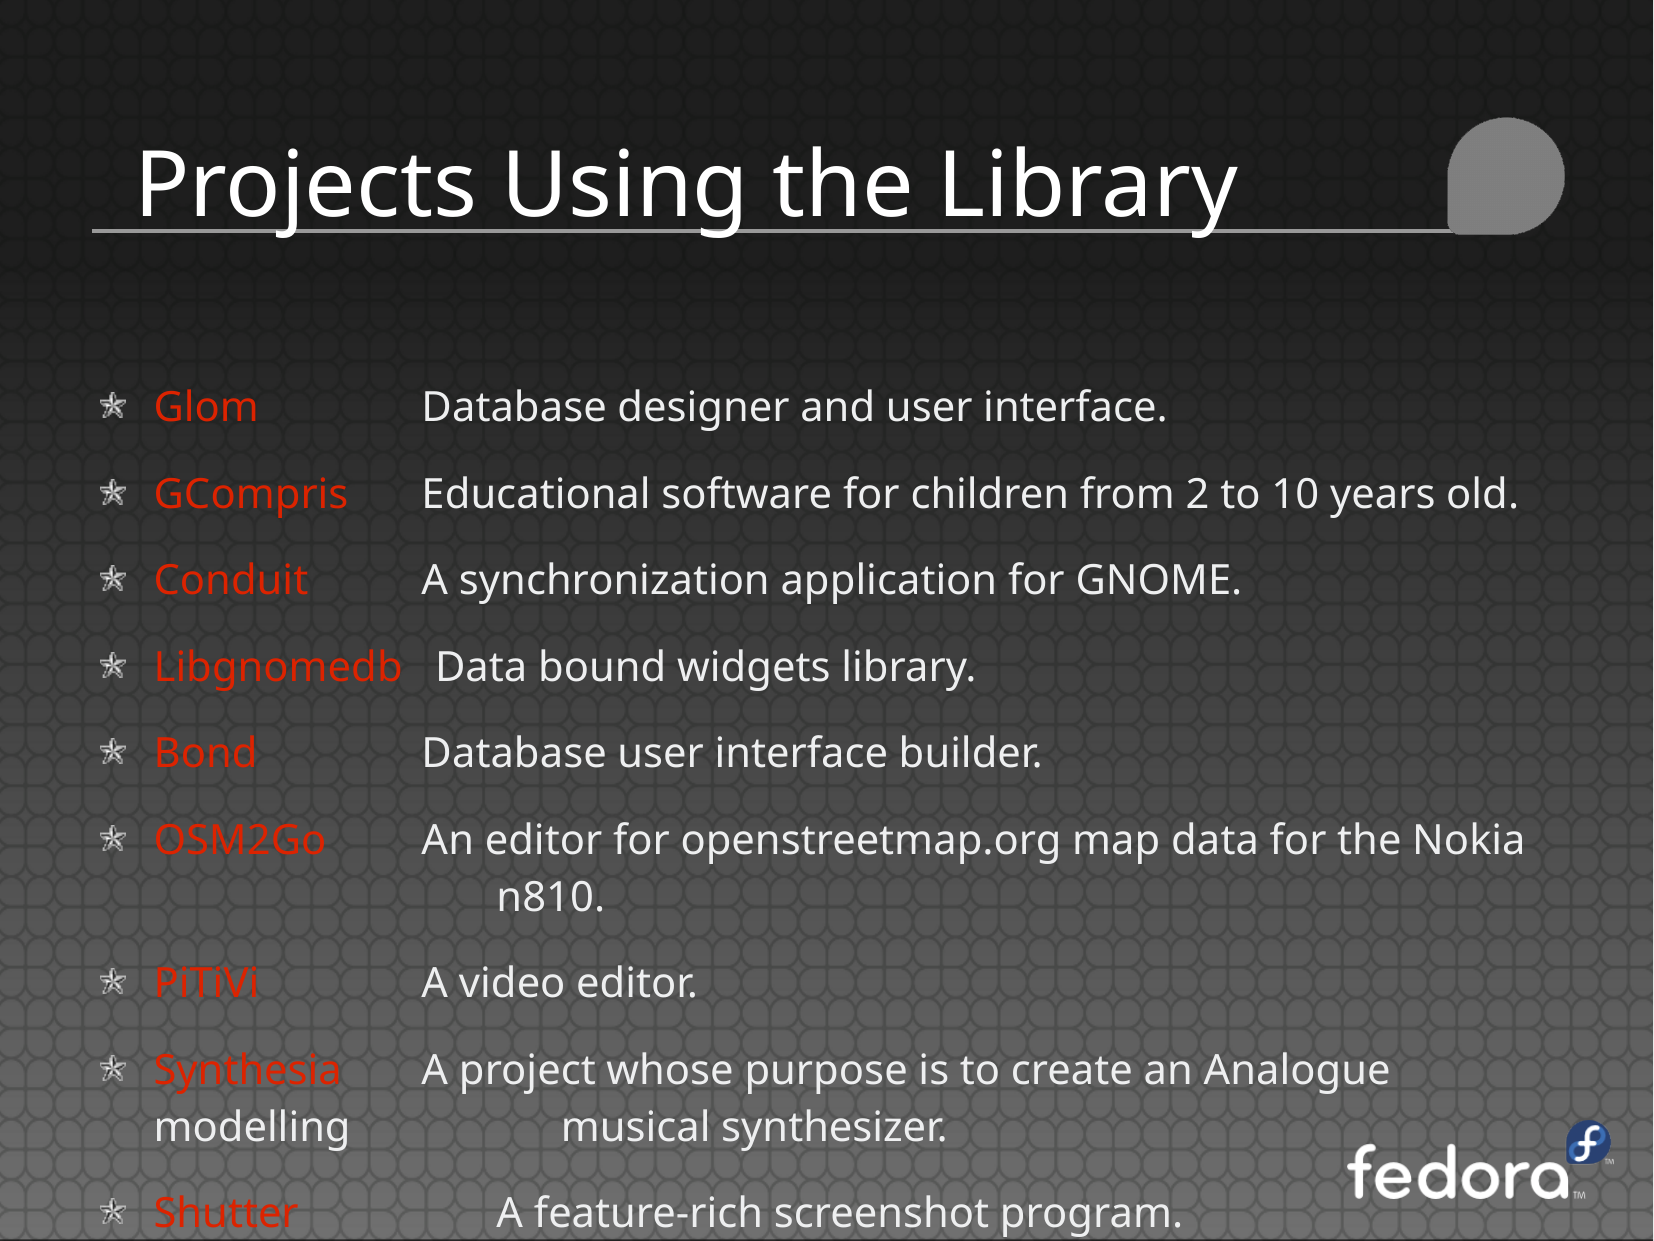

# Projects Using the Library
Glom 		 Database designer and user interface.
GCompris 	 Educational software for children from 2 to 10 years old.
Conduit 	 A synchronization application for GNOME.
Libgnomedb Data bound widgets library.
Bond 		 Database user interface builder.
OSM2Go 	 An editor for openstreetmap.org map data for the Nokia 				 n810.
PiTiVi 		 A video editor.
Synthesia 	 A project whose purpose is to create an Analogue modelling 			 musical synthesizer.
Shutter 		 A feature-rich screenshot program.